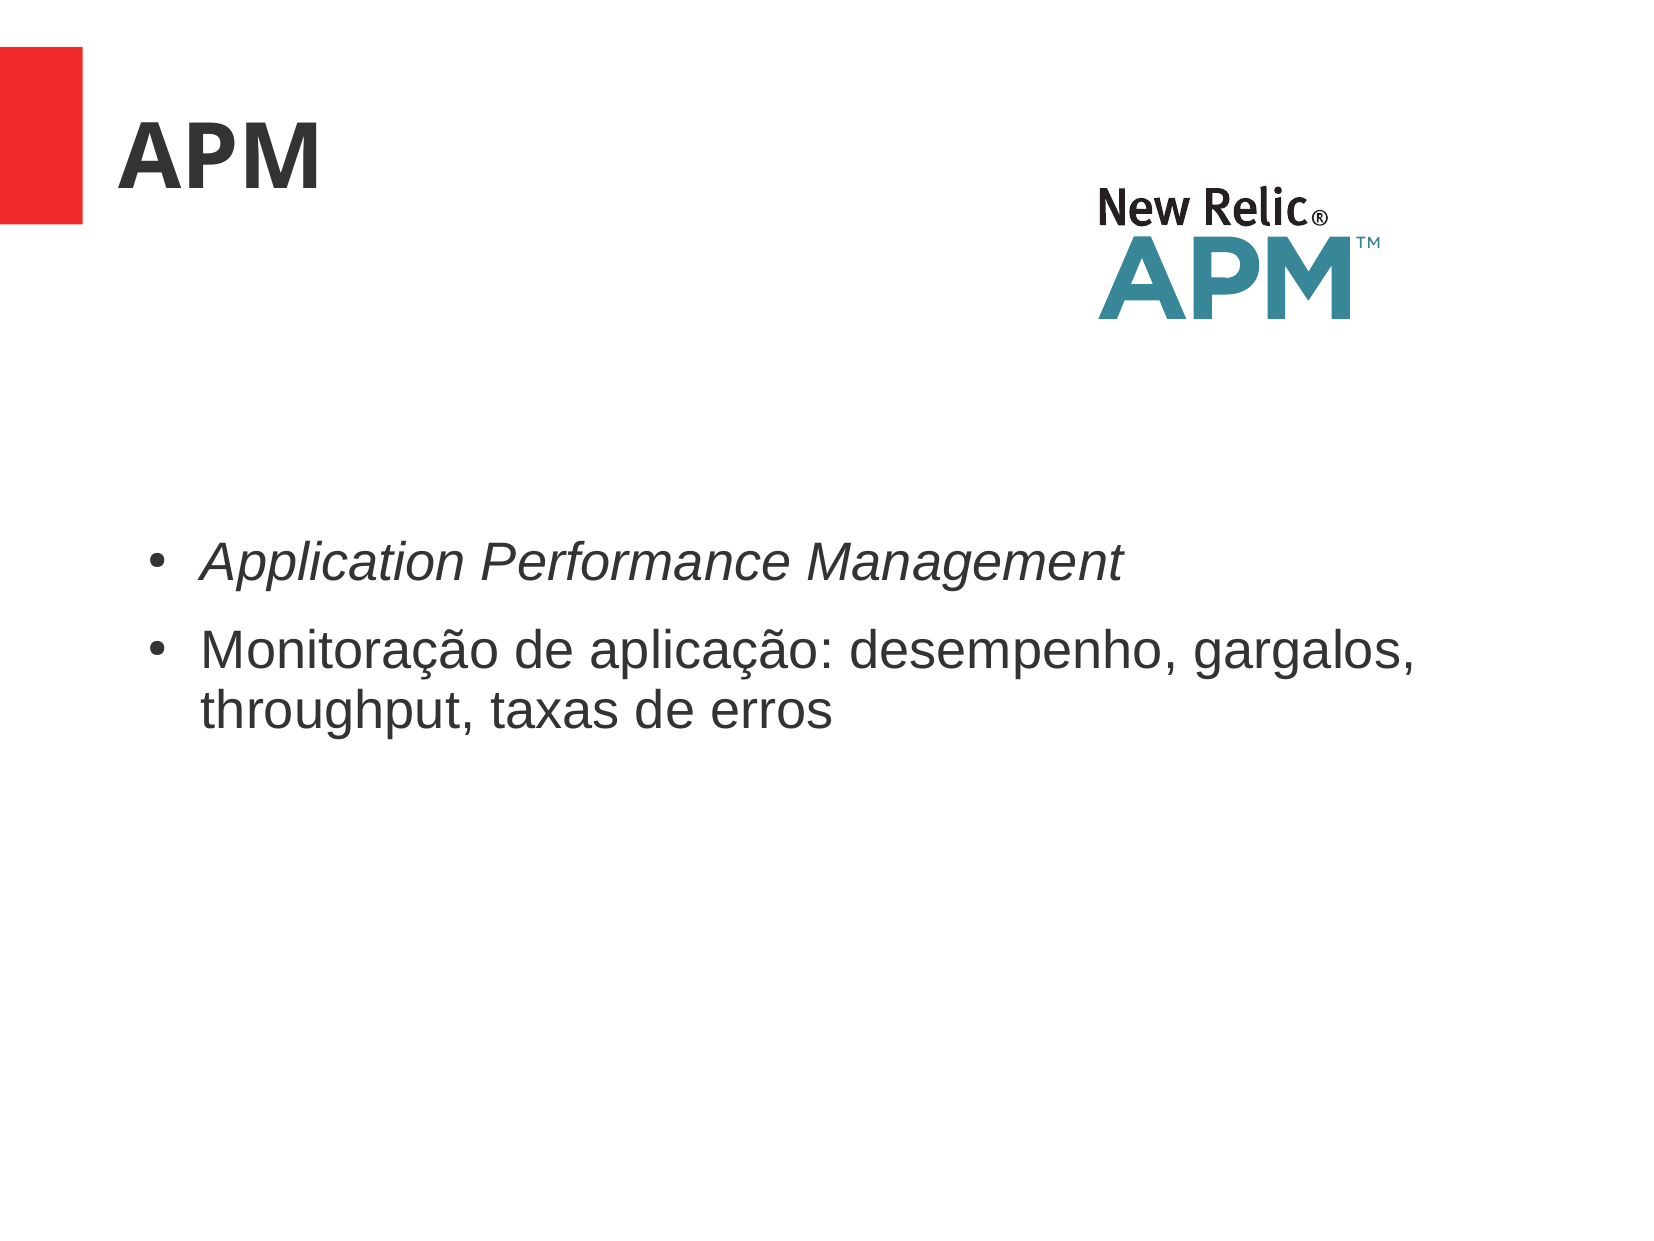

# APM
Application Performance Management
Monitoração de aplicação: desempenho, gargalos, throughput, taxas de erros